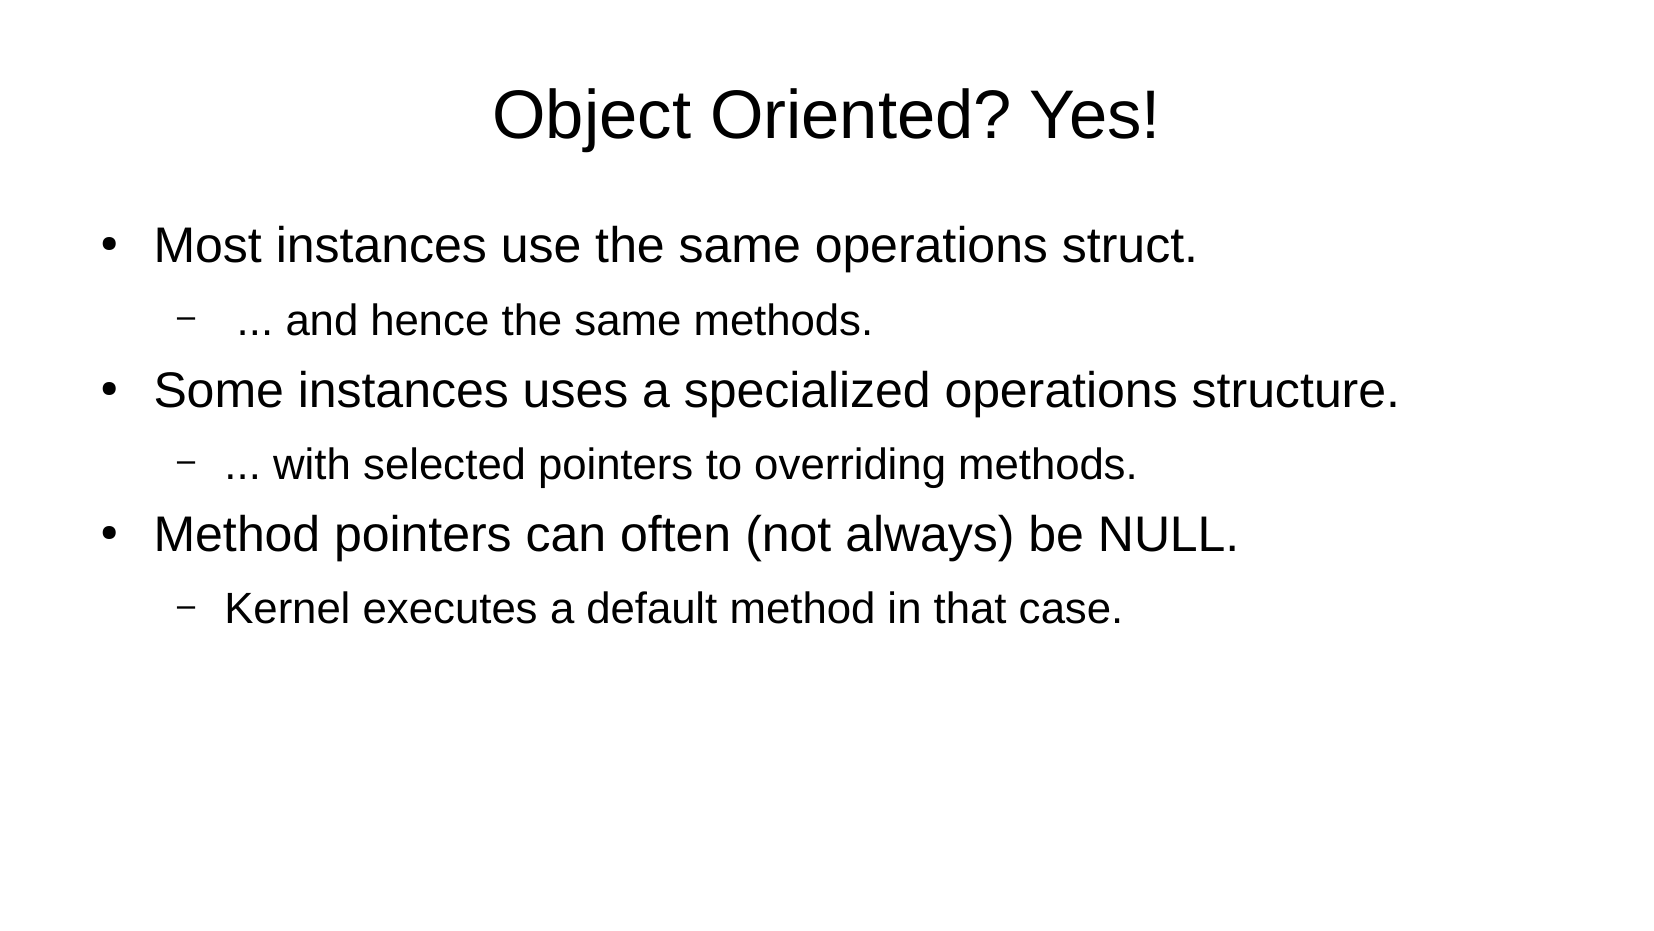

# Object Oriented? Yes!
Most instances use the same operations struct.
 ... and hence the same methods.
Some instances uses a specialized operations structure.
... with selected pointers to overriding methods.
Method pointers can often (not always) be NULL.
Kernel executes a default method in that case.